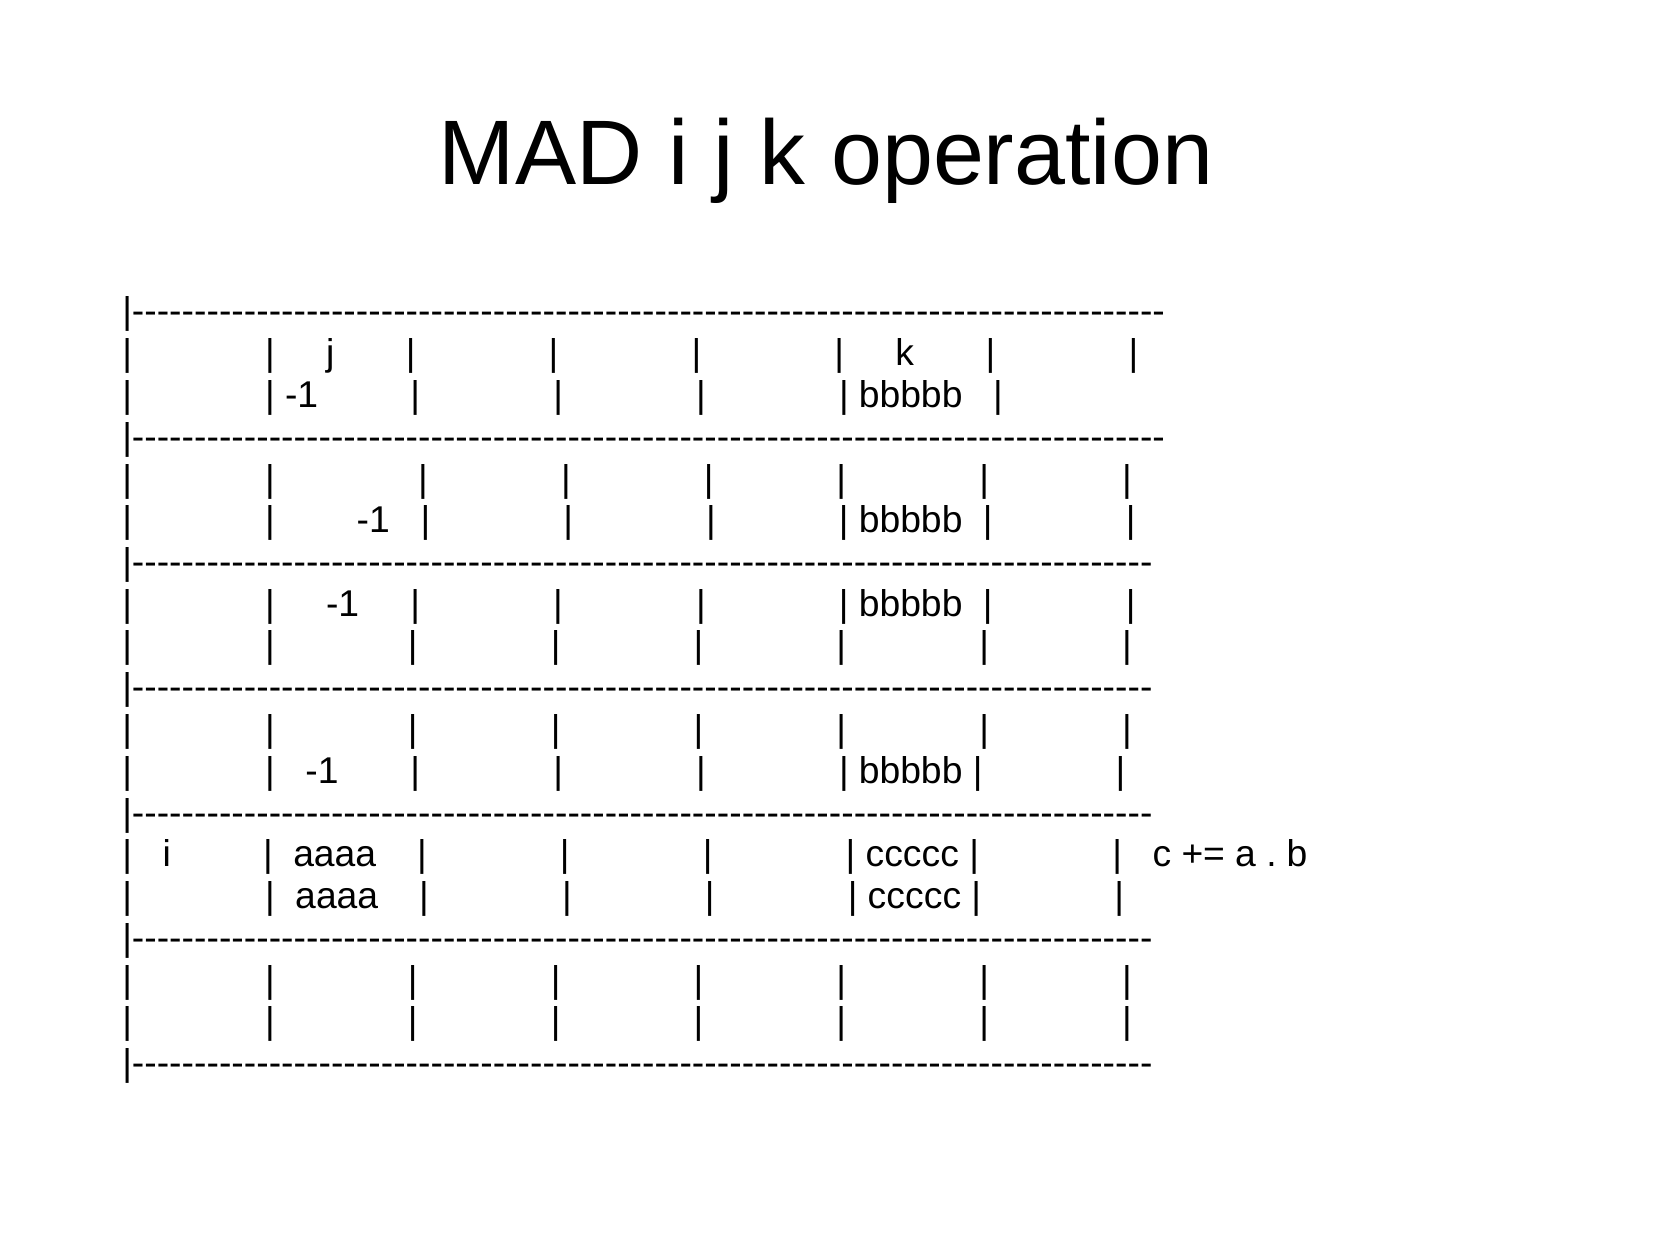

# MAD i j k operation
|-----------------------------------------------------------------------------------
| | j | | | | k | |
| | -1 | | | | bbbbb |
|-----------------------------------------------------------------------------------
| | | | | | | |
| | -1 | | | | bbbbb | |
|----------------------------------------------------------------------------------
| | -1 | | | | bbbbb | |
| | | | | | | |
|----------------------------------------------------------------------------------
| | | | | | | |
| | -1 | | | | bbbbb | |
|----------------------------------------------------------------------------------
| i | aaaa | | | | ccccc | | c += a . b
| | aaaa | | | | ccccc | |
|----------------------------------------------------------------------------------
| | | | | | | |
| | | | | | | |
|----------------------------------------------------------------------------------